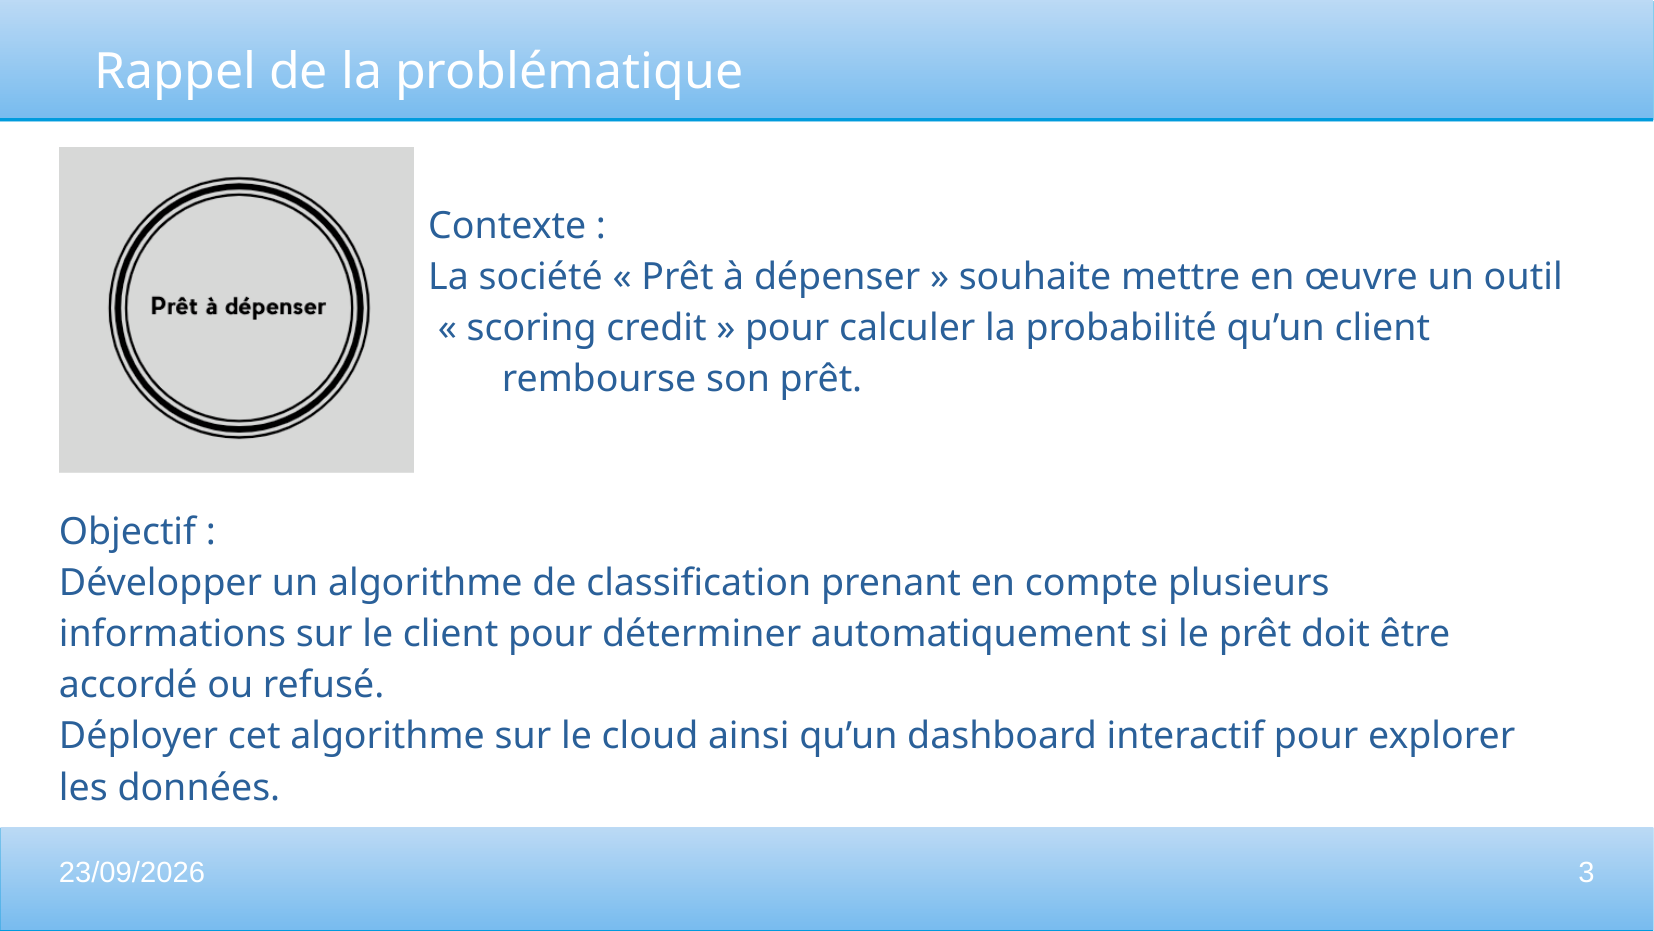

# Rappel de la problématique
					Contexte :
					La société « Prêt à dépenser » souhaite mettre en œuvre un outil de 					 « scoring credit » pour calculer la probabilité qu’un client 								rembourse son prêt.
Objectif :
Développer un algorithme de classification prenant en compte plusieurs informations sur le client pour déterminer automatiquement si le prêt doit être accordé ou refusé.
Déployer cet algorithme sur le cloud ainsi qu’un dashboard interactif pour explorer les données.
3